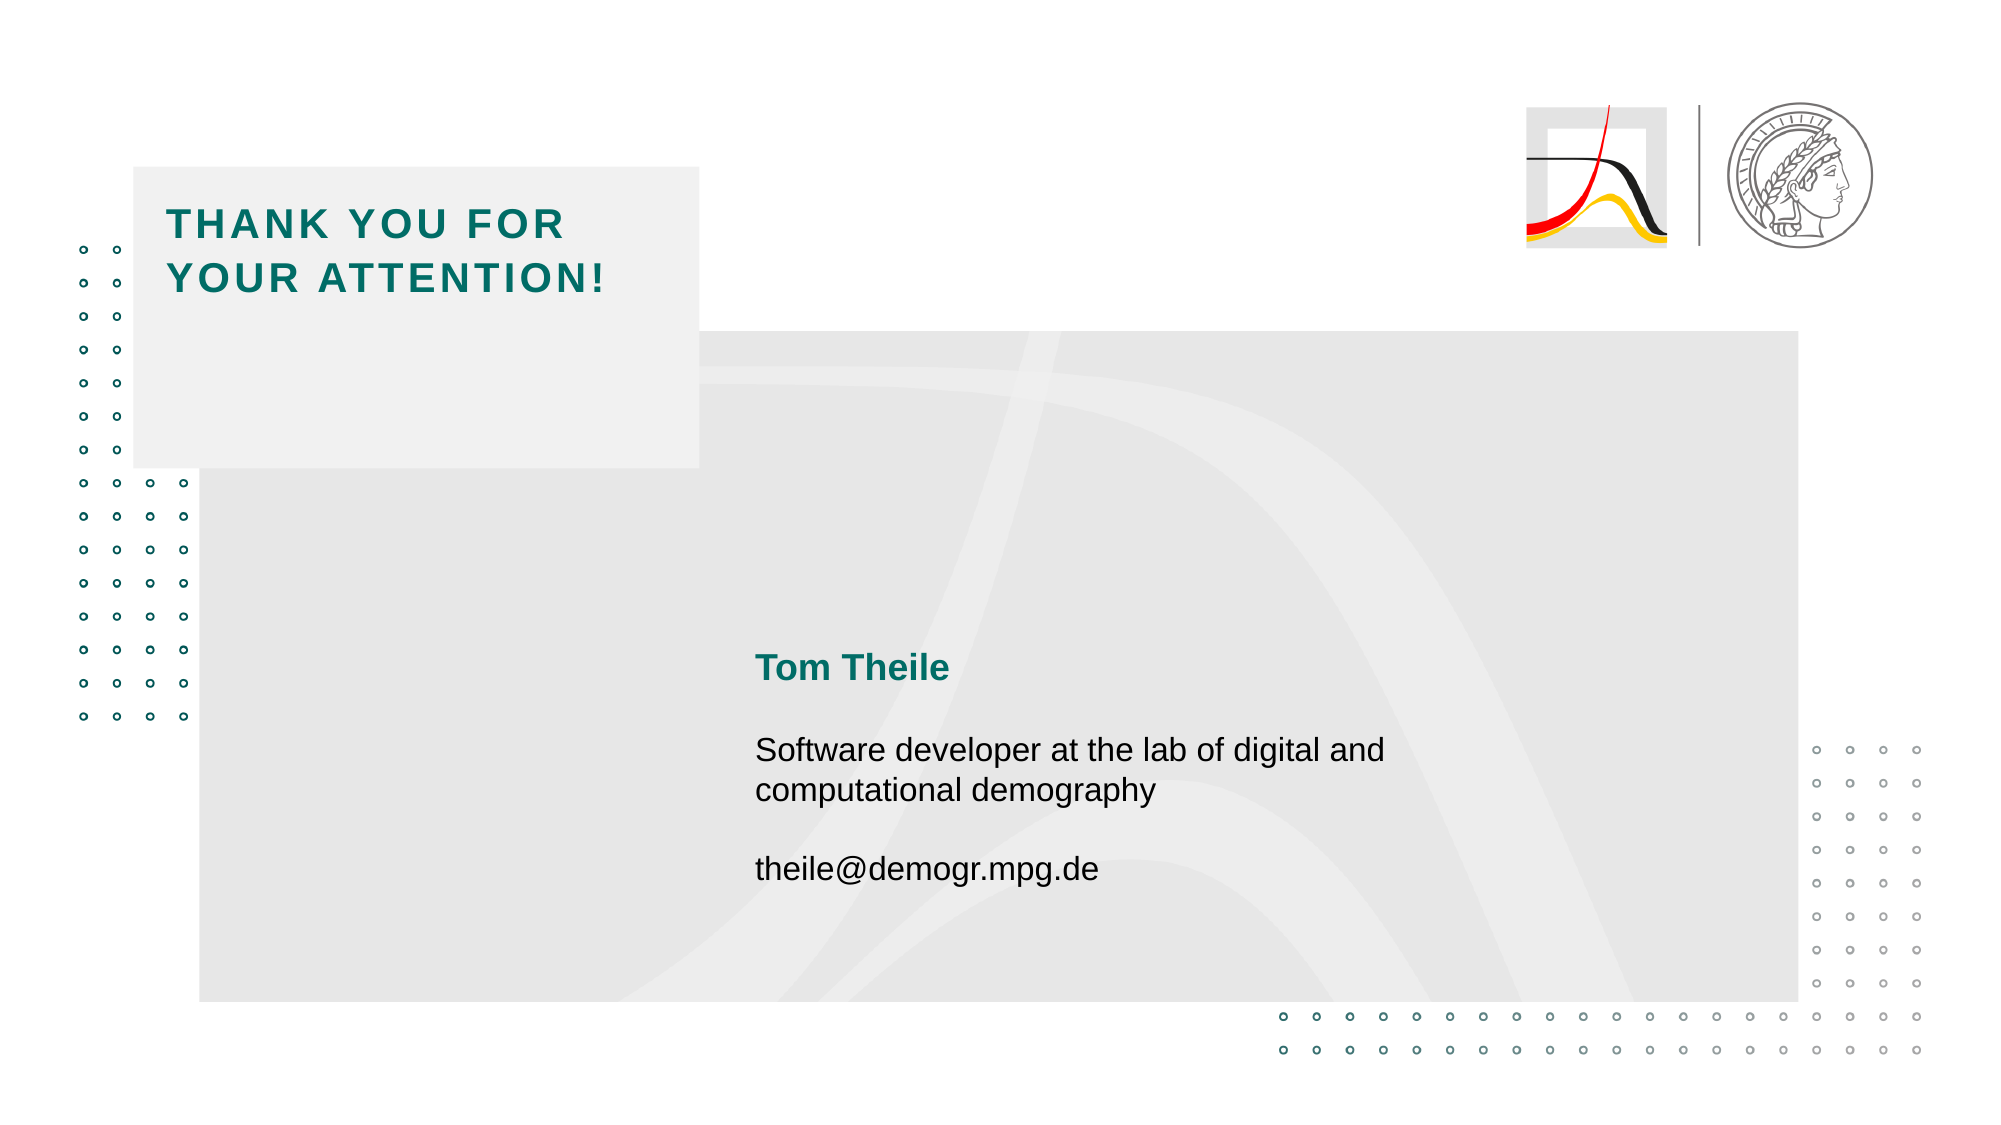

# Thank you for your attention!
Tom Theile
Software developer at the lab of digital and computational demography
theile@demogr.mpg.de